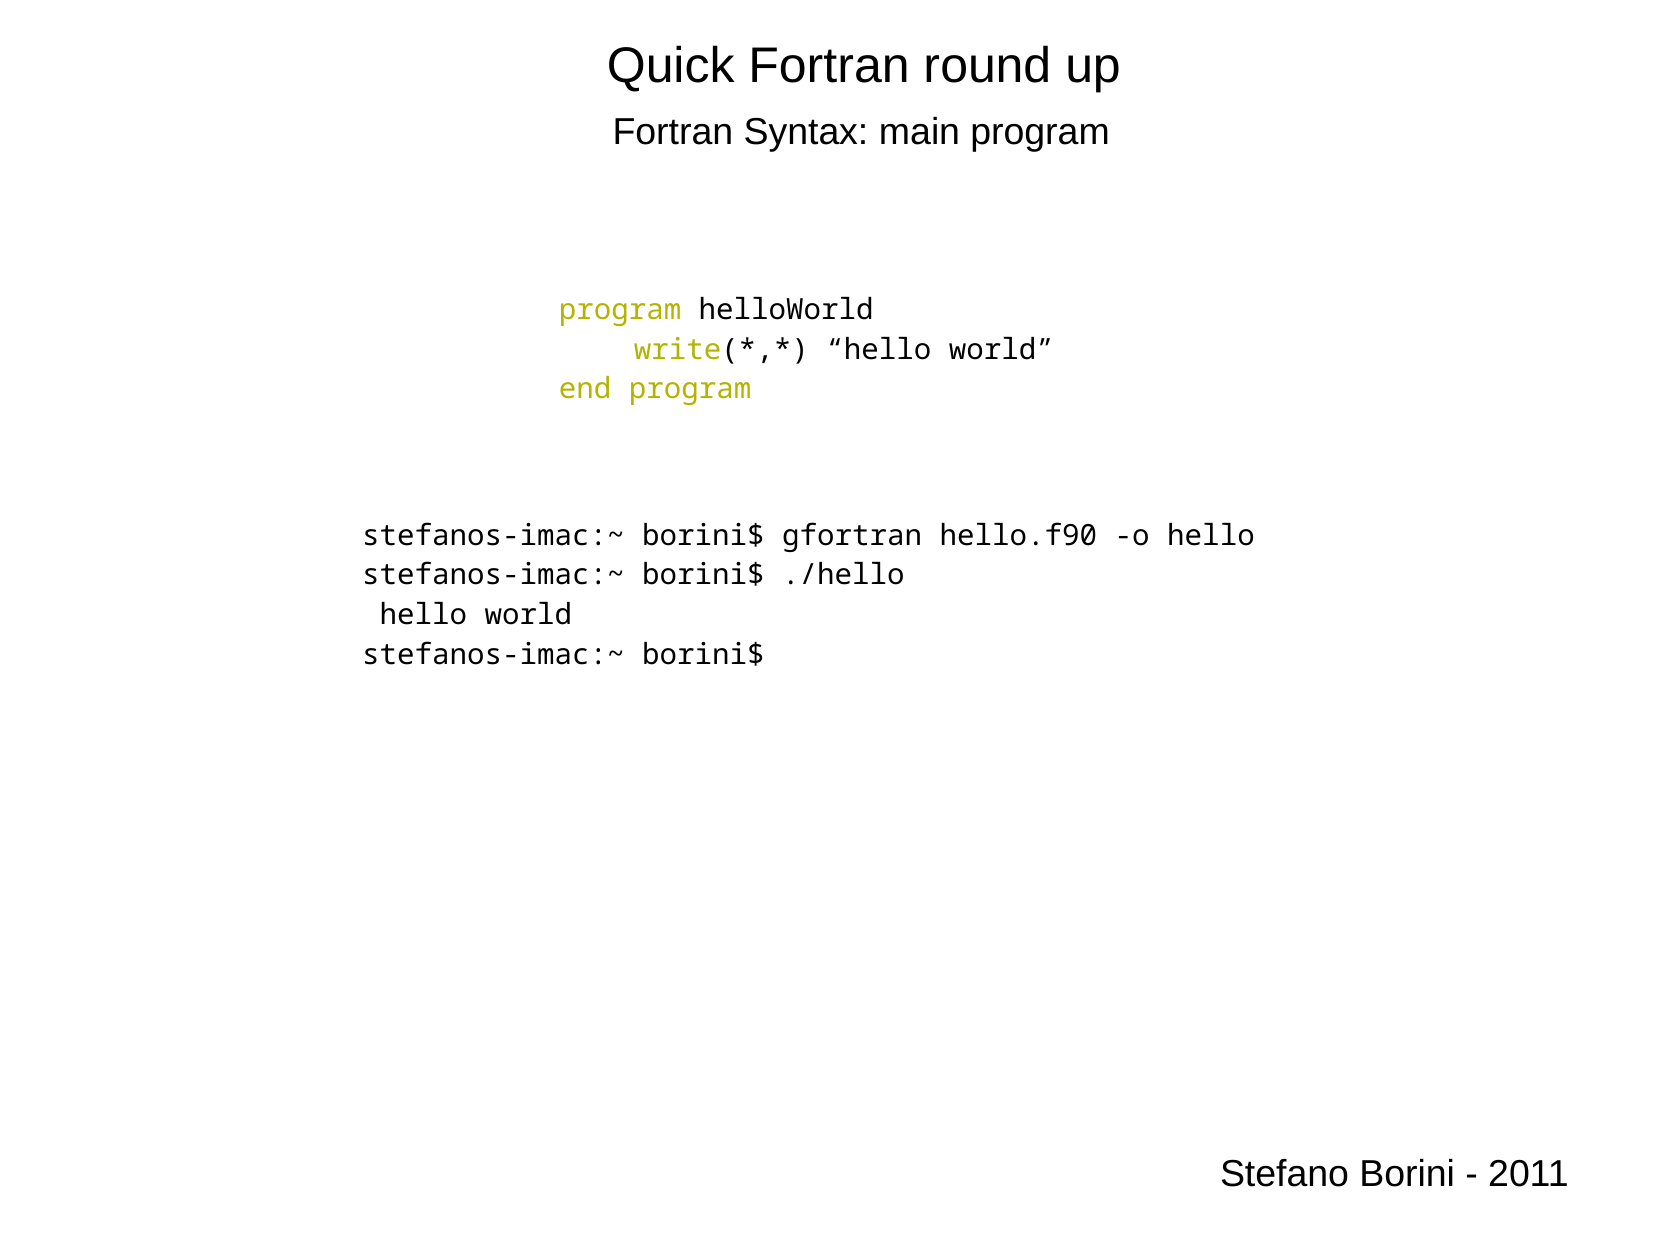

Fortran Syntax: main program
program helloWorld
	write(*,*) “hello world”
end program
stefanos-imac:~ borini$ gfortran hello.f90 -o hello
stefanos-imac:~ borini$ ./hello
 hello world
stefanos-imac:~ borini$